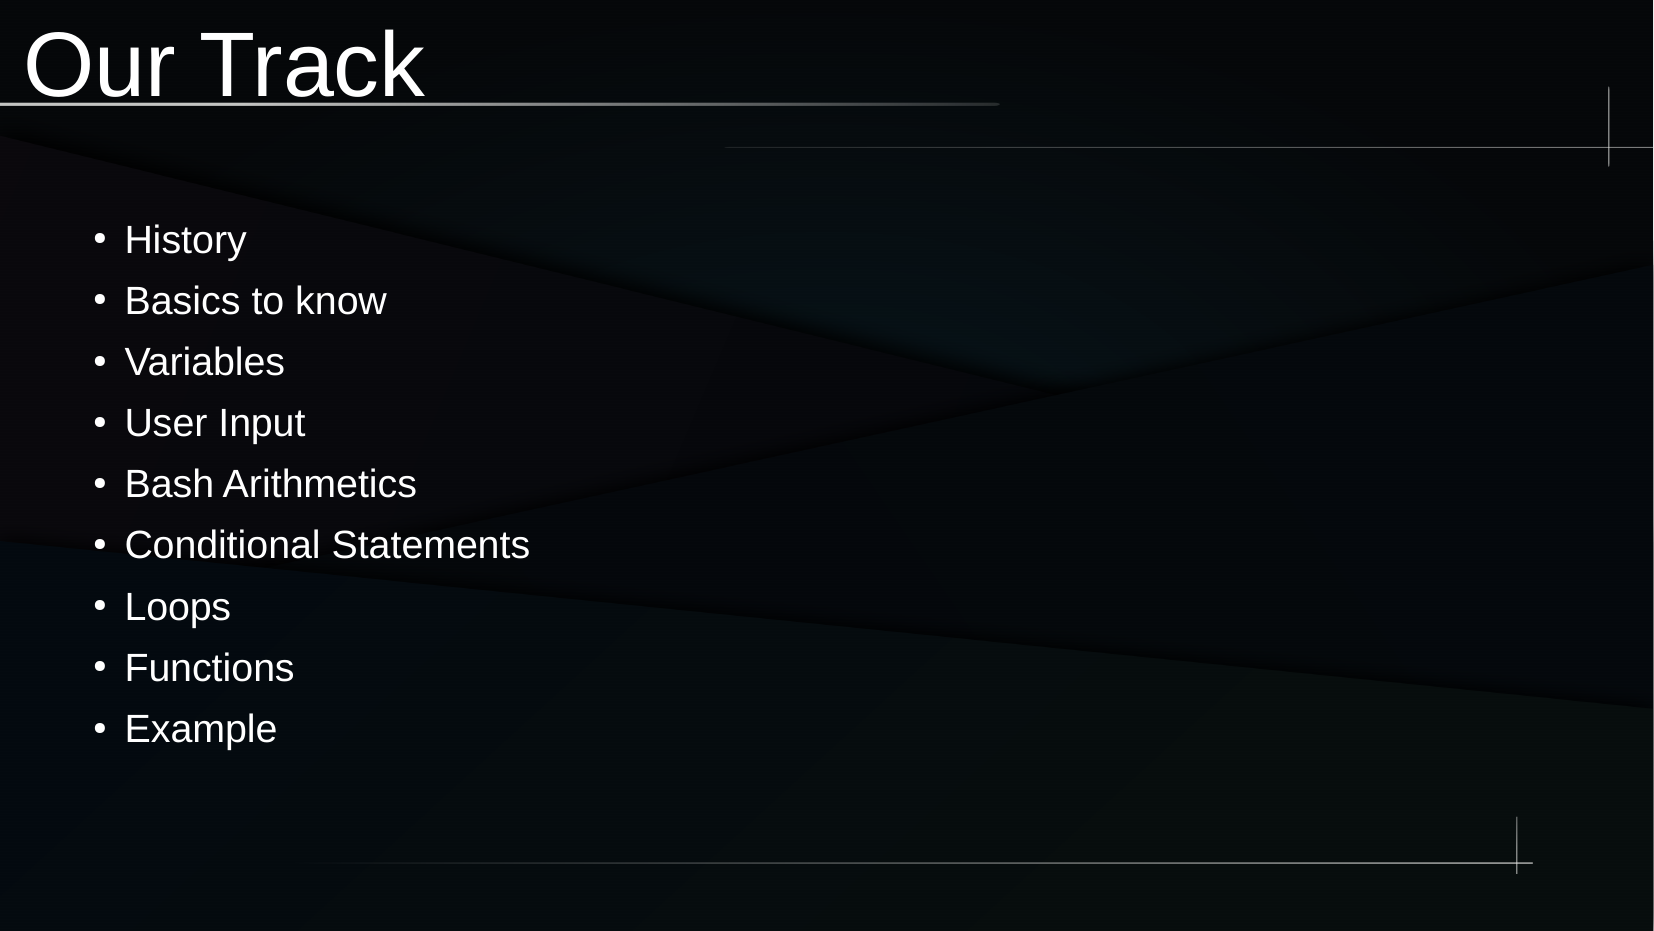

# Our Track
History
Basics to know
Variables
User Input
Bash Arithmetics
Conditional Statements
Loops
Functions
Example